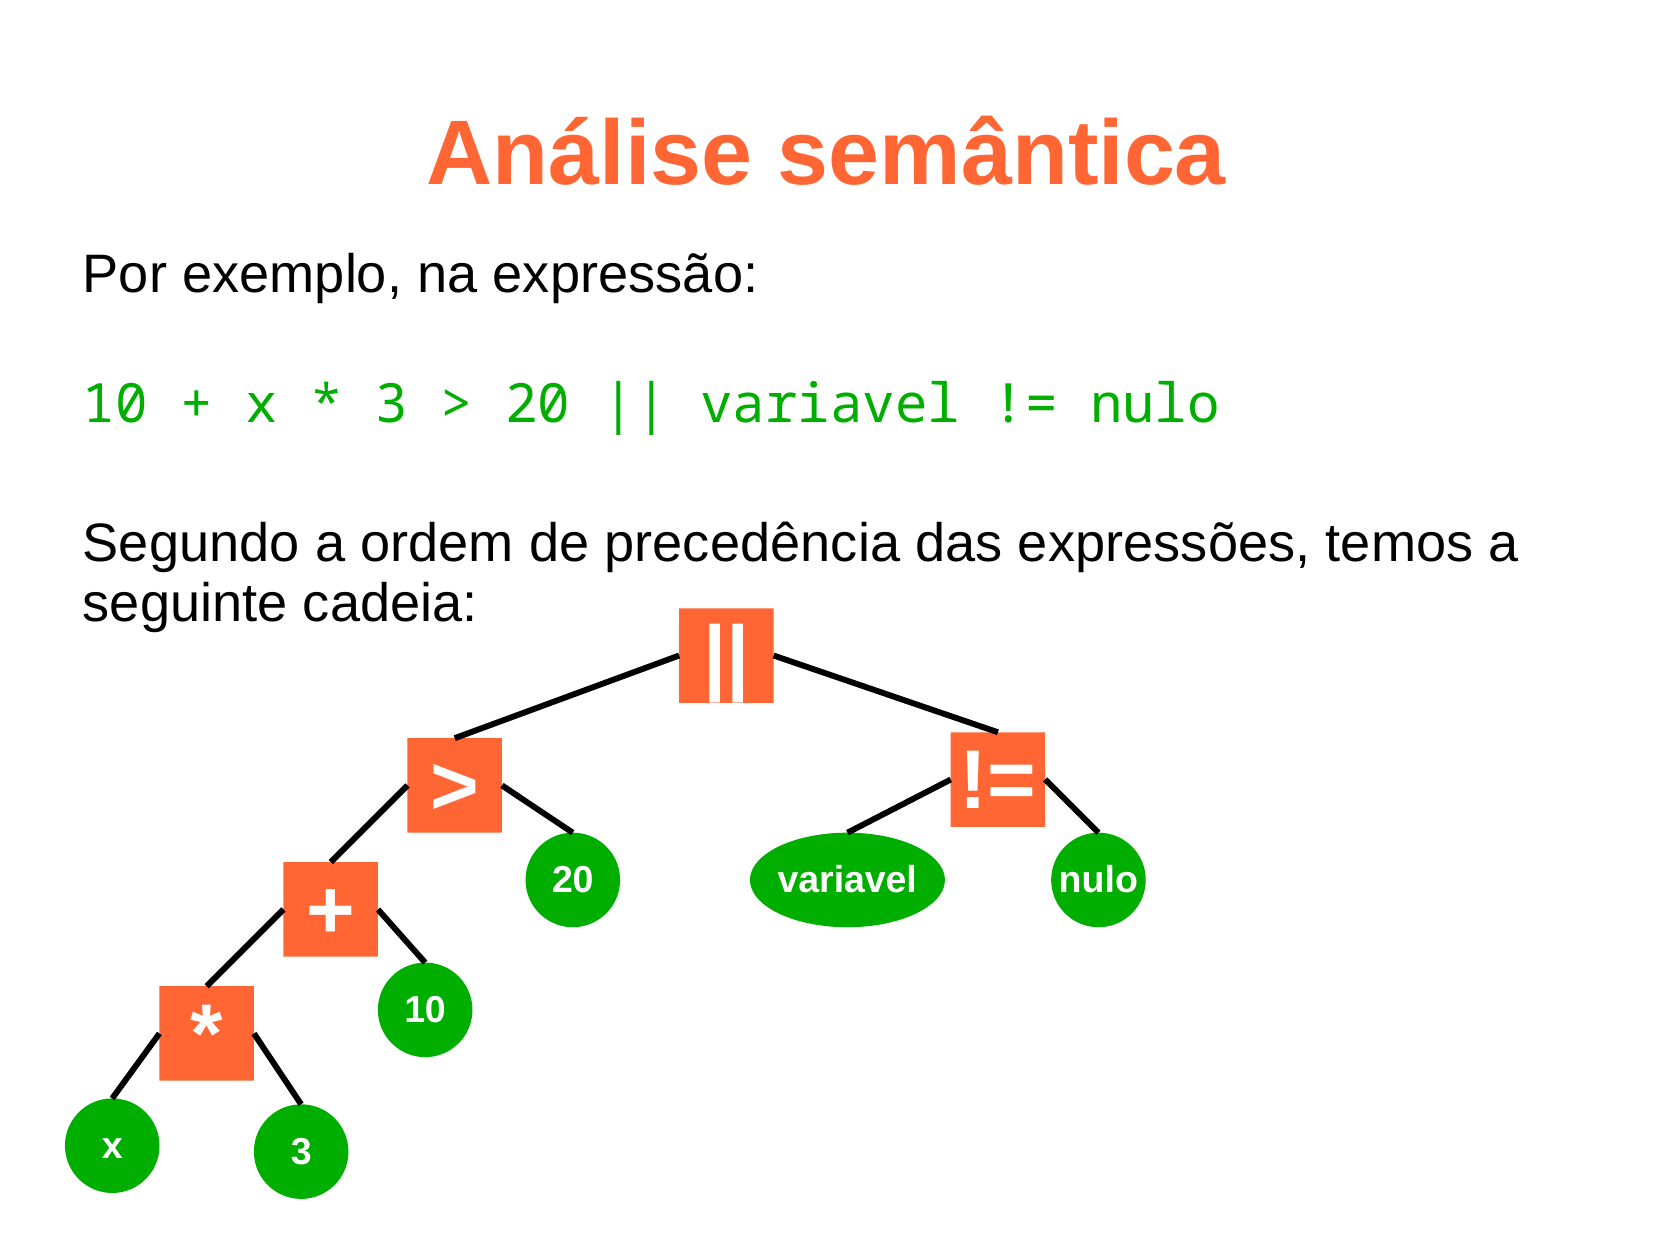

# Análise semântica
Por exemplo, na expressão:
10 + x * 3 > 20 || variavel != nulo
Segundo a ordem de precedência das expressões, temos a seguinte cadeia:
||
!=
>
20
variavel
nulo
+
10
*
x
3